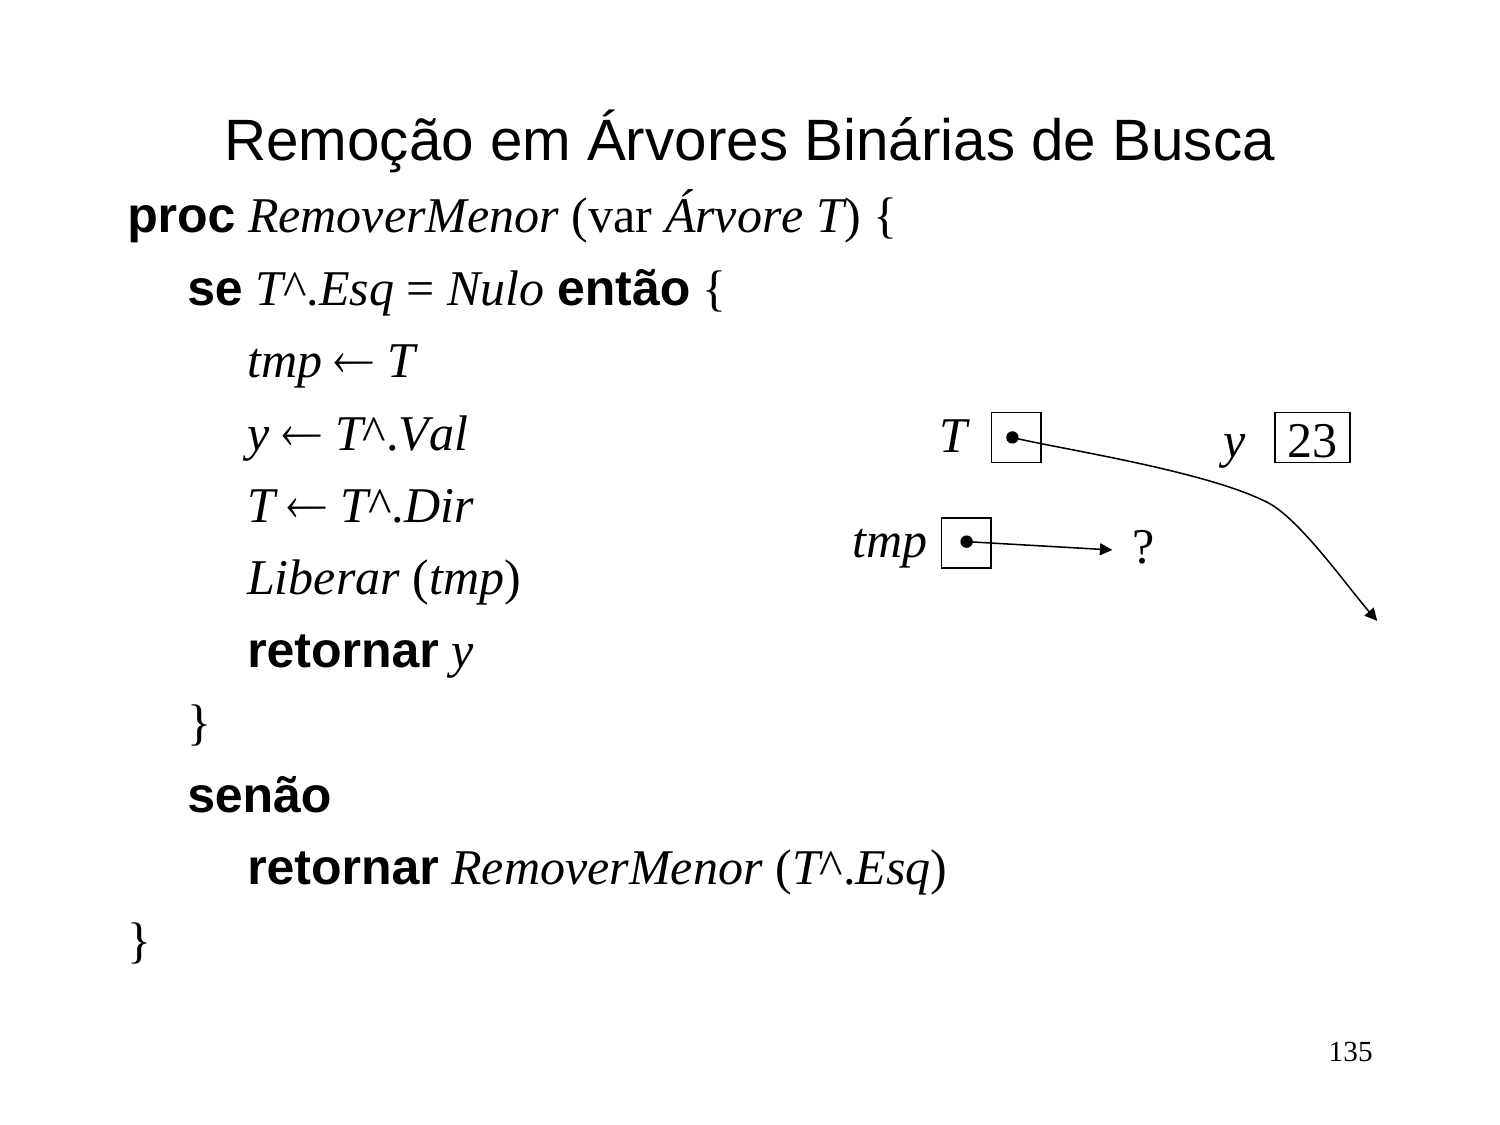

# Remoção em Árvores Binárias de Busca
proc RemoverMenor (var Árvore T) {
 se T^.Esq = Nulo então {
 tmp  T
 y  T^.Val
 T  T^.Dir
 Liberar (tmp)
 retornar y
 }
 senão
 retornar RemoverMenor (T^.Esq)
}
T
23
T
tmp
23
T
y
23
tmp
23
T
y
23
tmp
23
?
T
y
23
tmp
135